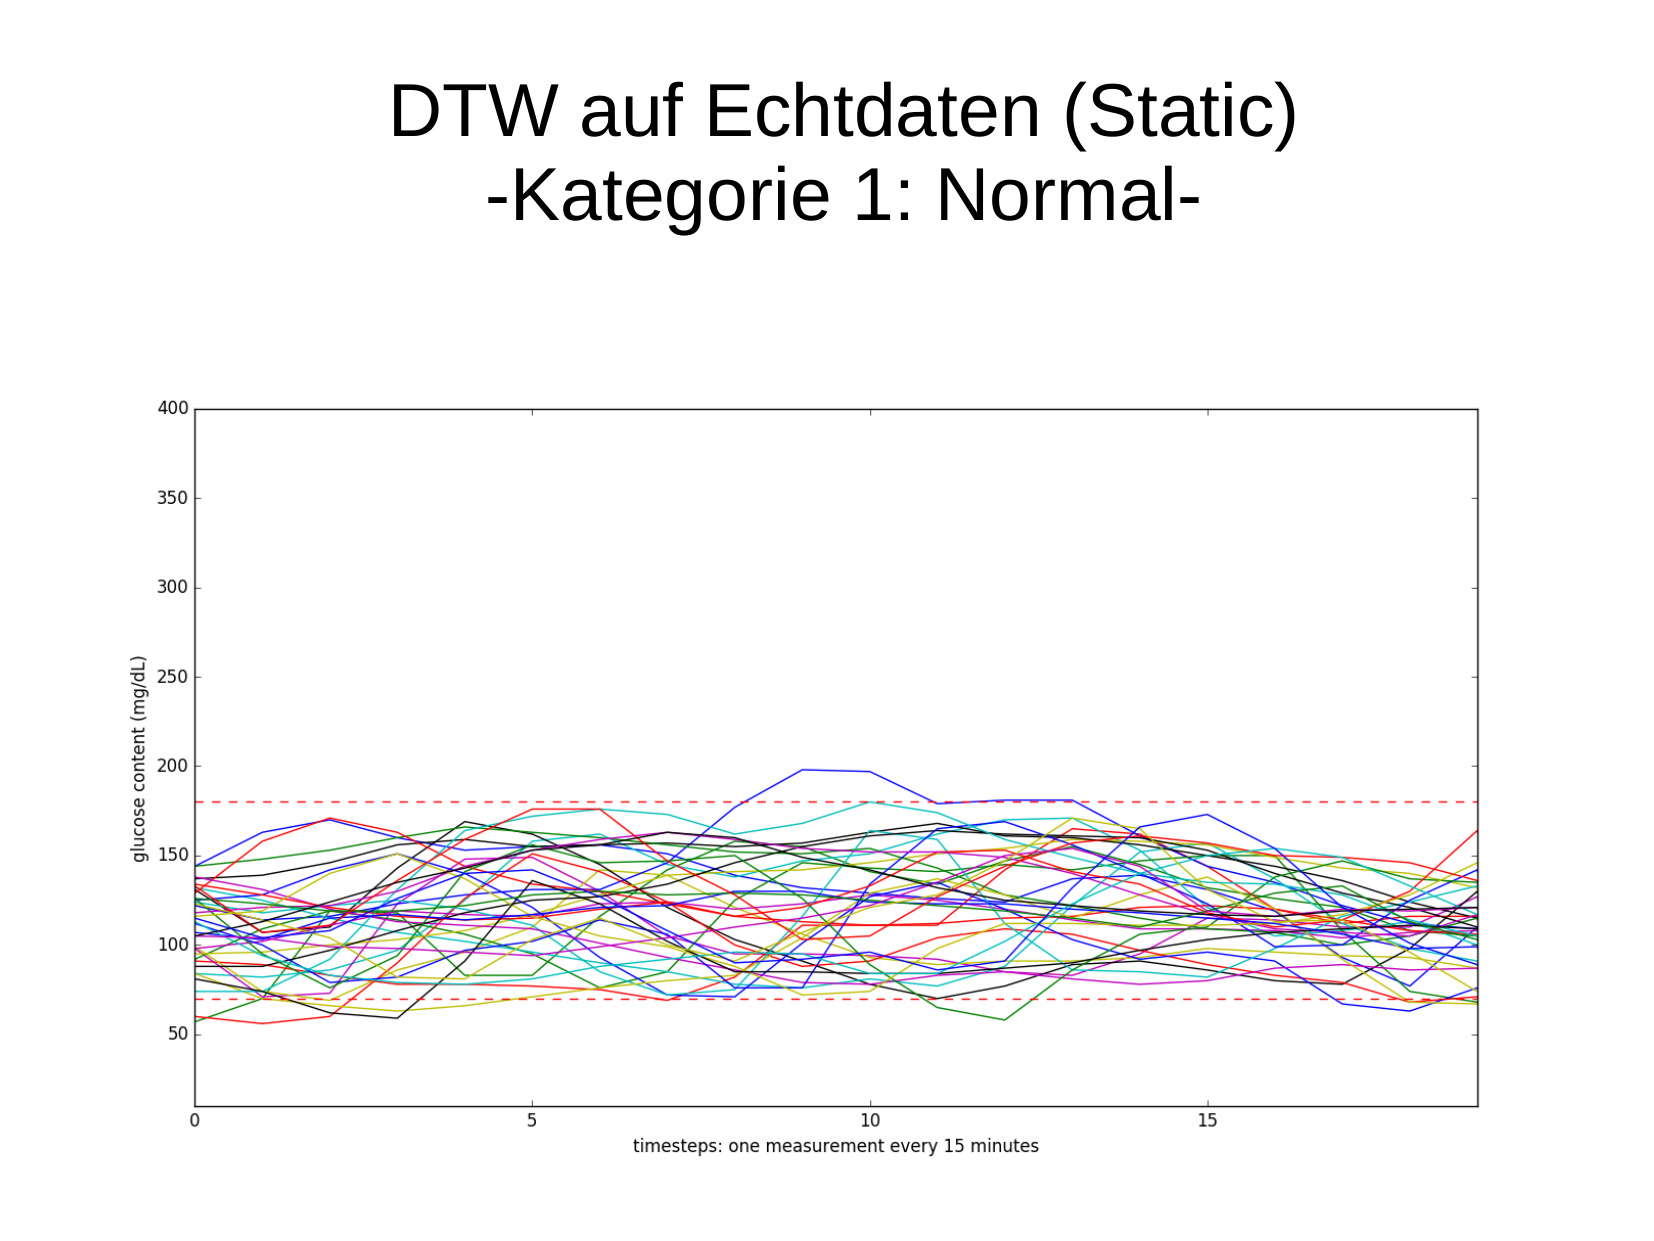

# DTW auf Echtdaten (Static) -Kategorie 1: Normal-